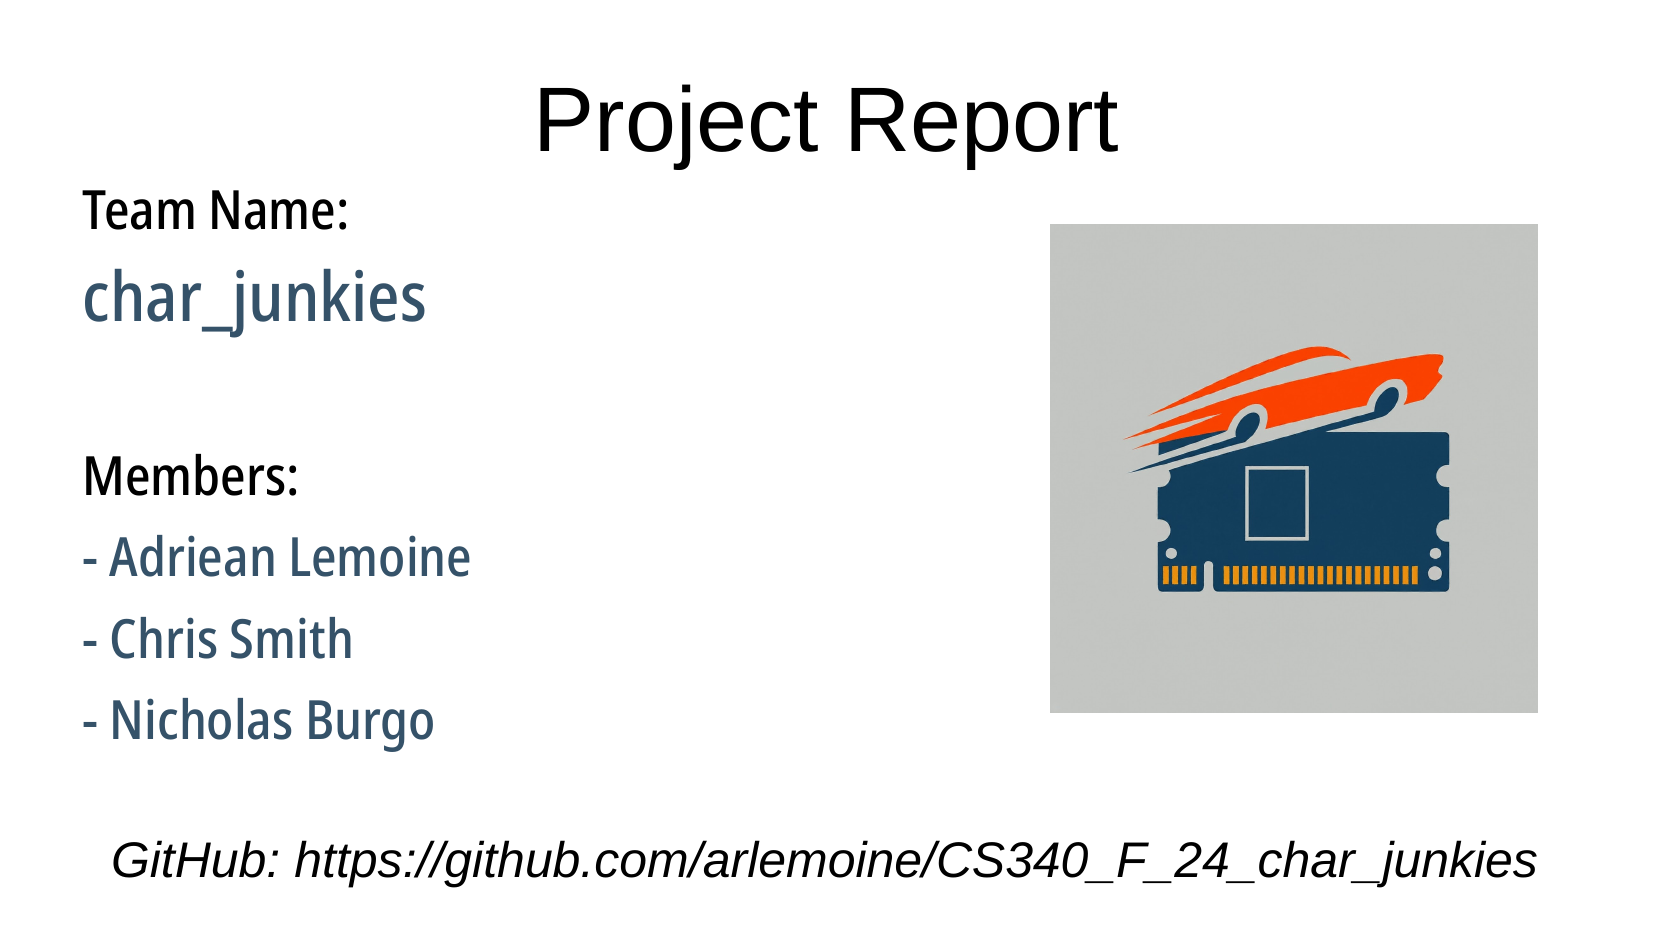

# Project Report
Team Name:
char_junkies
Members:
- Adriean Lemoine
- Chris Smith
- Nicholas Burgo
GitHub: https://github.com/arlemoine/CS340_F_24_char_junkies